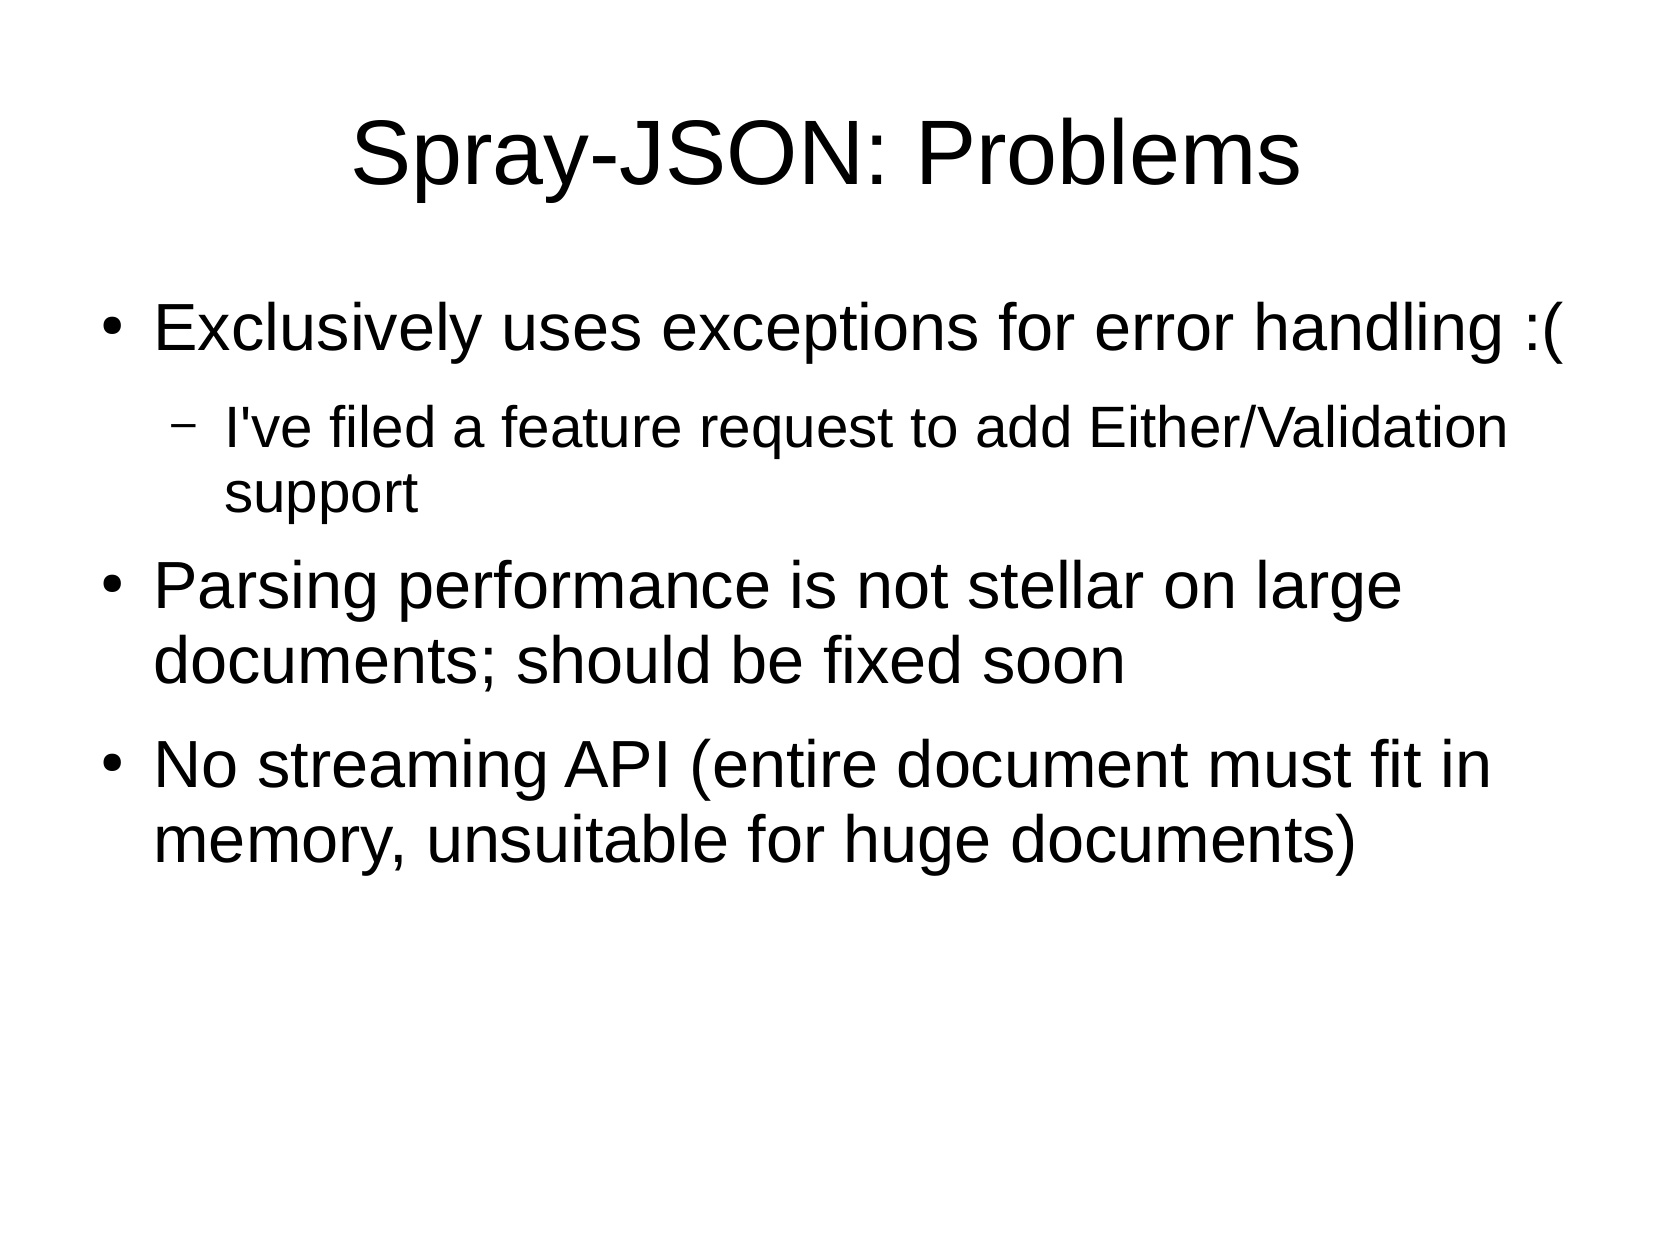

# Spray-JSON: Problems
Exclusively uses exceptions for error handling :(
I've filed a feature request to add Either/Validation support
Parsing performance is not stellar on large documents; should be fixed soon
No streaming API (entire document must fit in memory, unsuitable for huge documents)